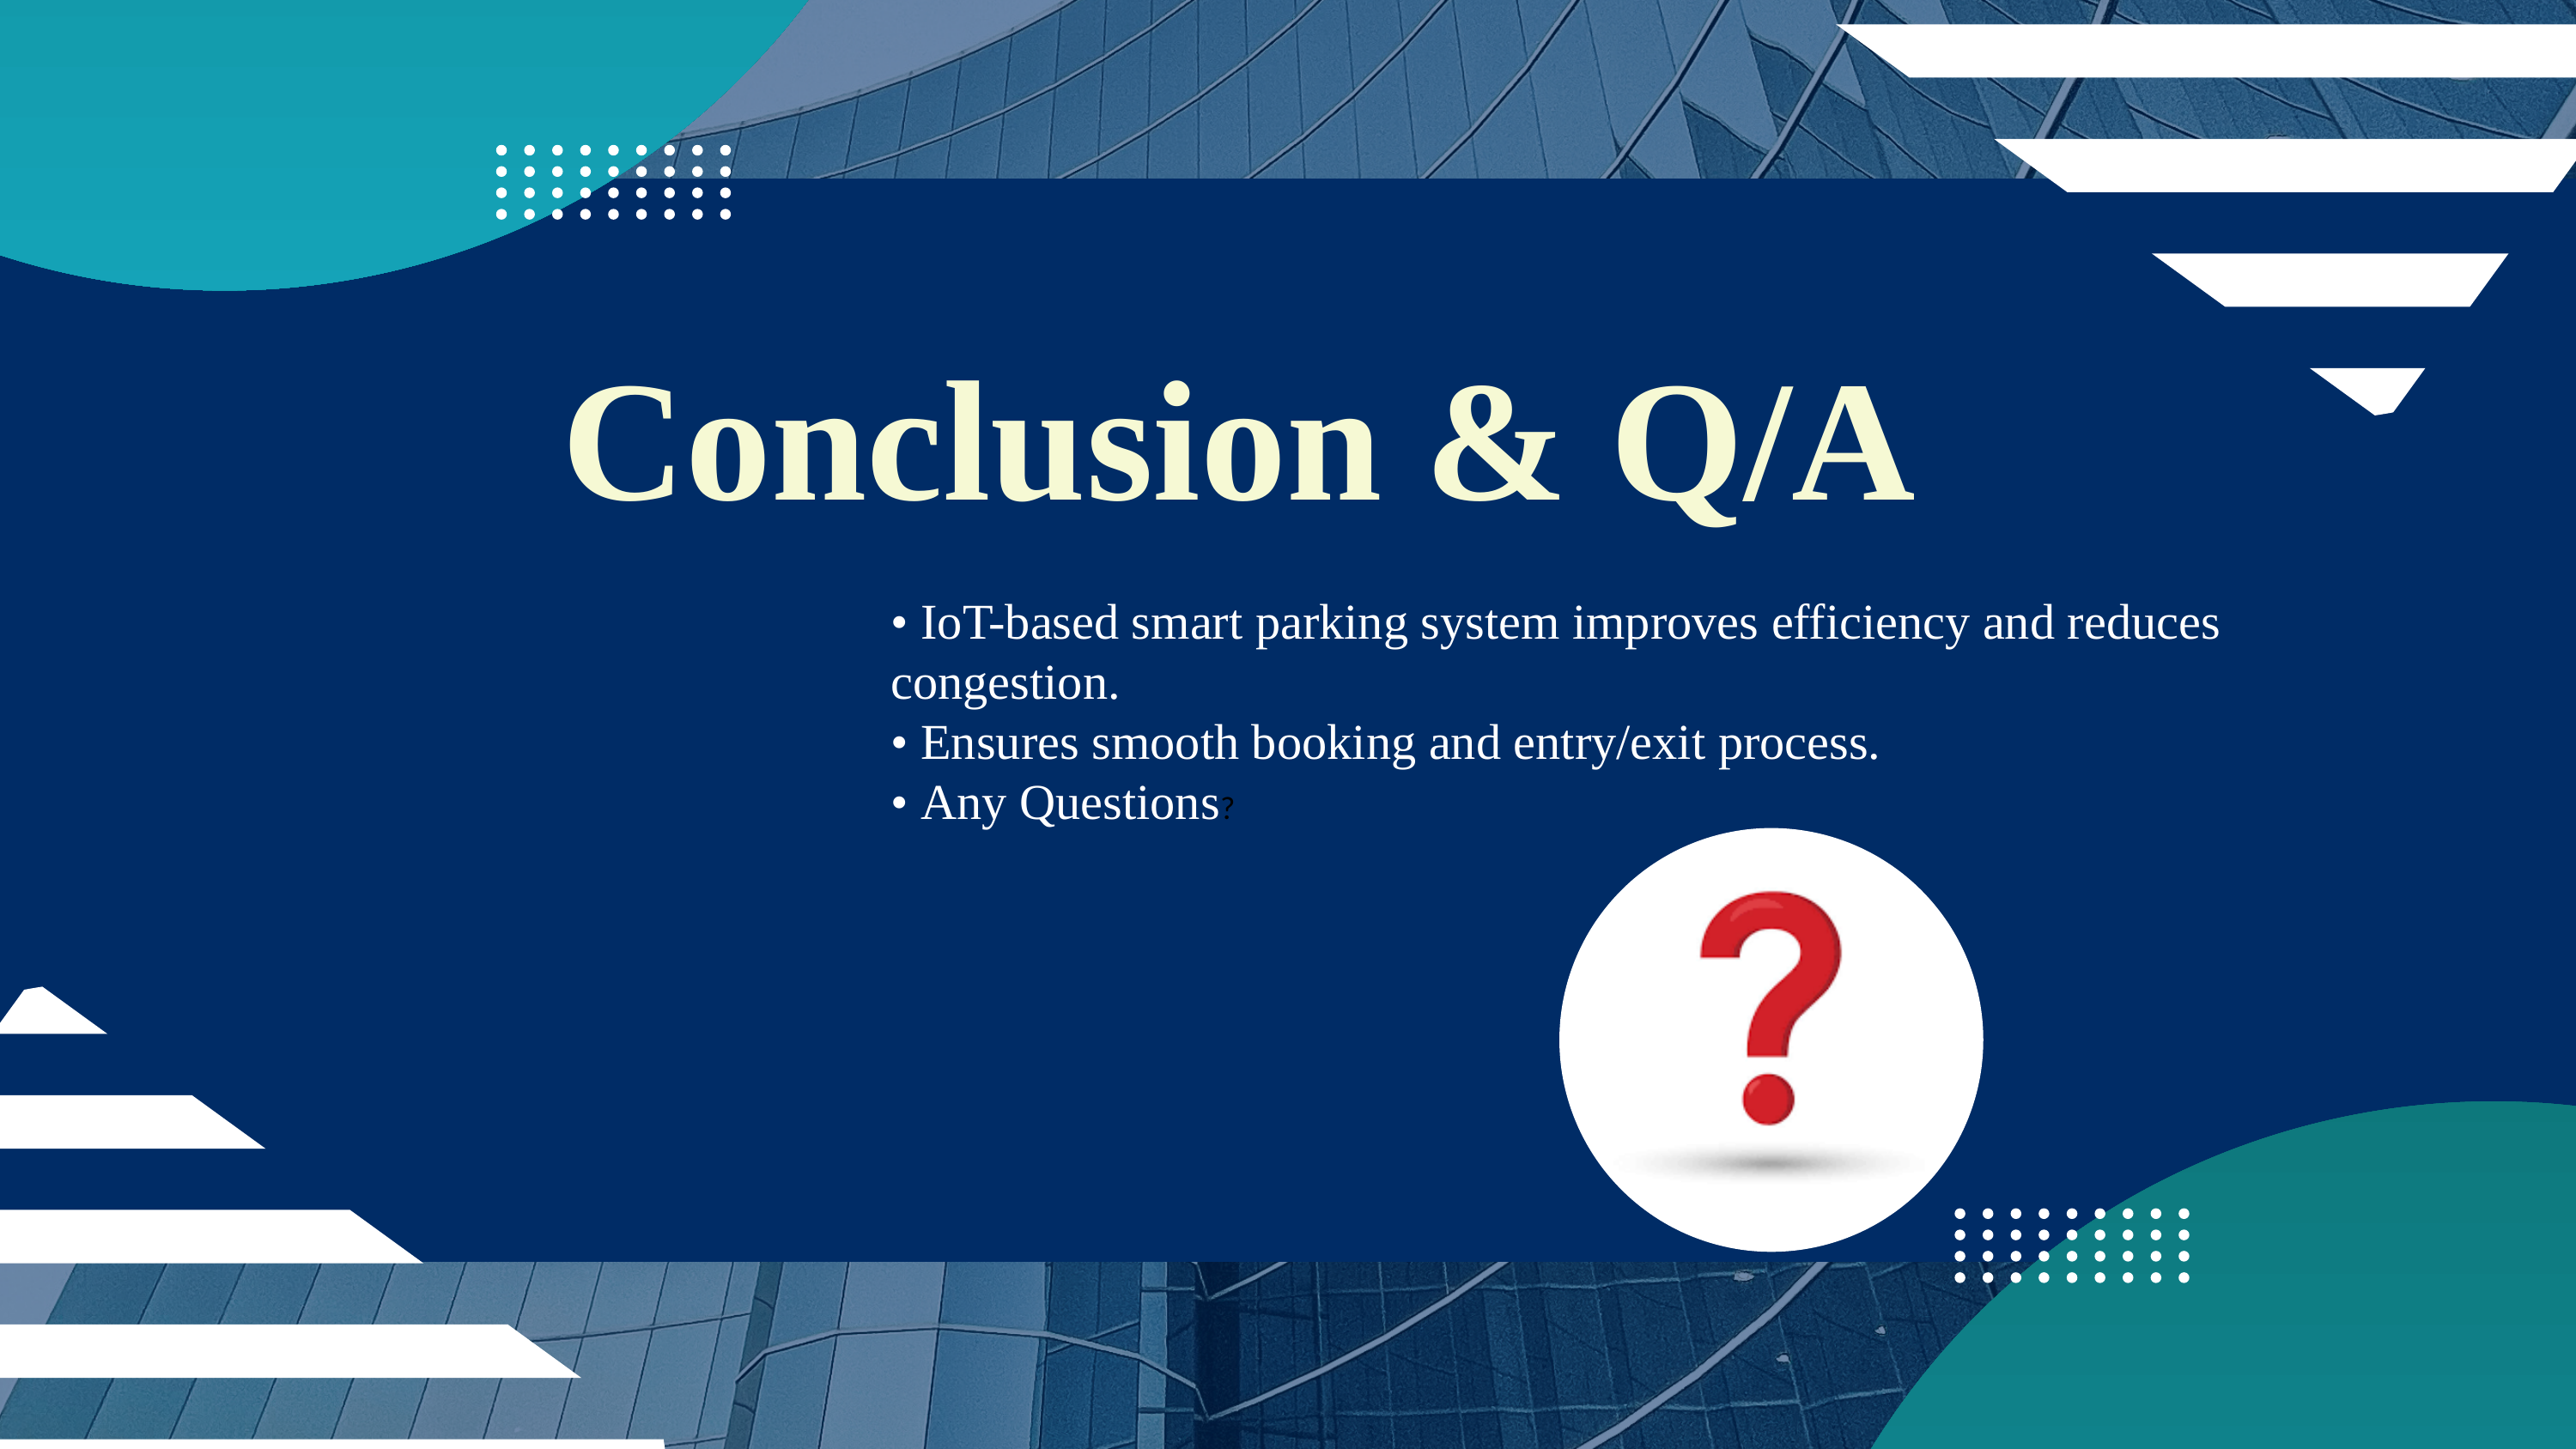

Conclusion & Q/A
• IoT-based smart parking system improves efficiency and reduces congestion.
• Ensures smooth booking and entry/exit process.
• Any Questions?